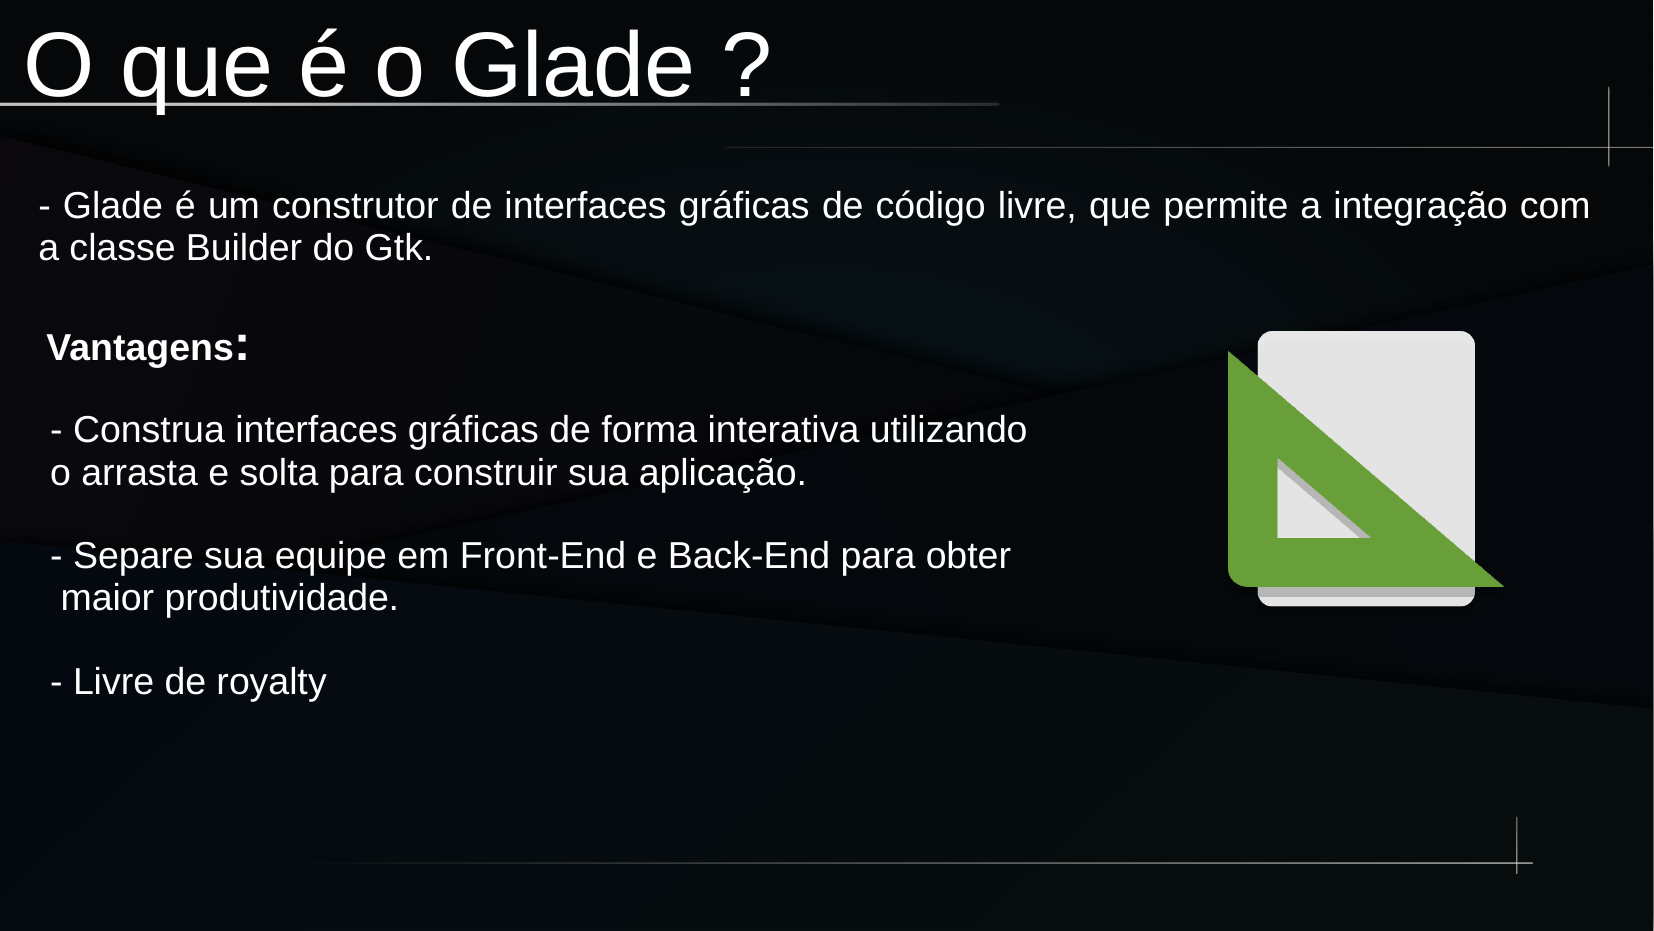

# O que é o Glade ?
- Glade é um construtor de interfaces gráficas de código livre, que permite a integração com a classe Builder do Gtk.
Vantagens:
- Construa interfaces gráficas de forma interativa utilizando
o arrasta e solta para construir sua aplicação.
- Separe sua equipe em Front-End e Back-End para obter
 maior produtividade.
- Livre de royalty